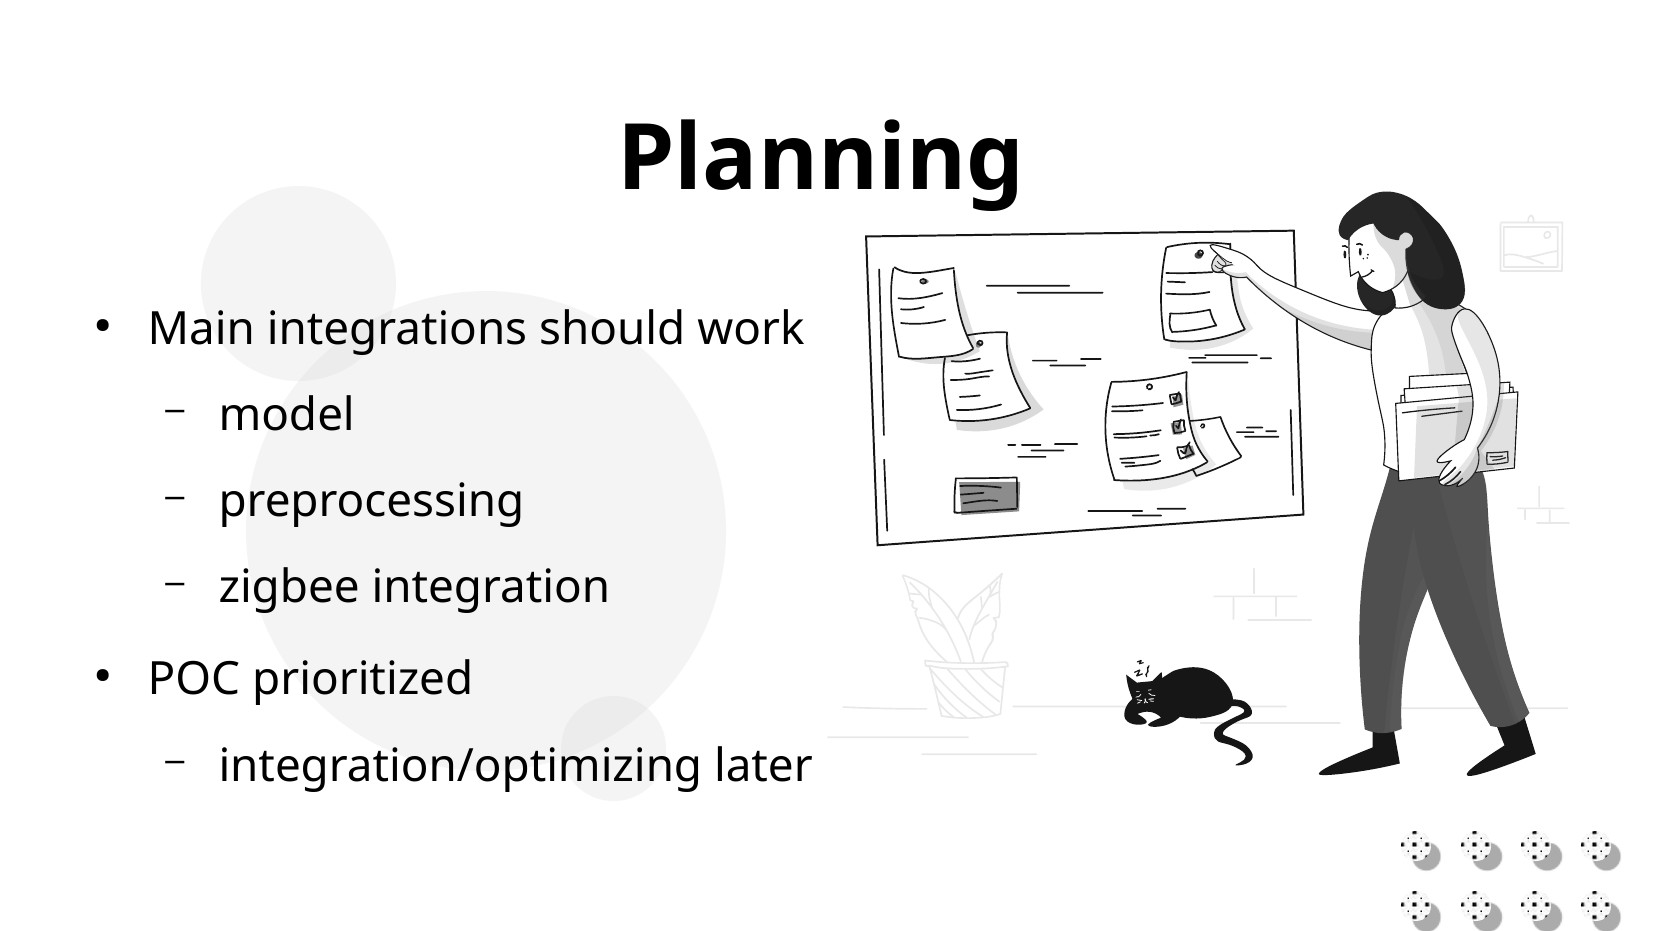

# Planning
Main integrations should work
model
preprocessing
zigbee integration
POC prioritized
integration/optimizing later